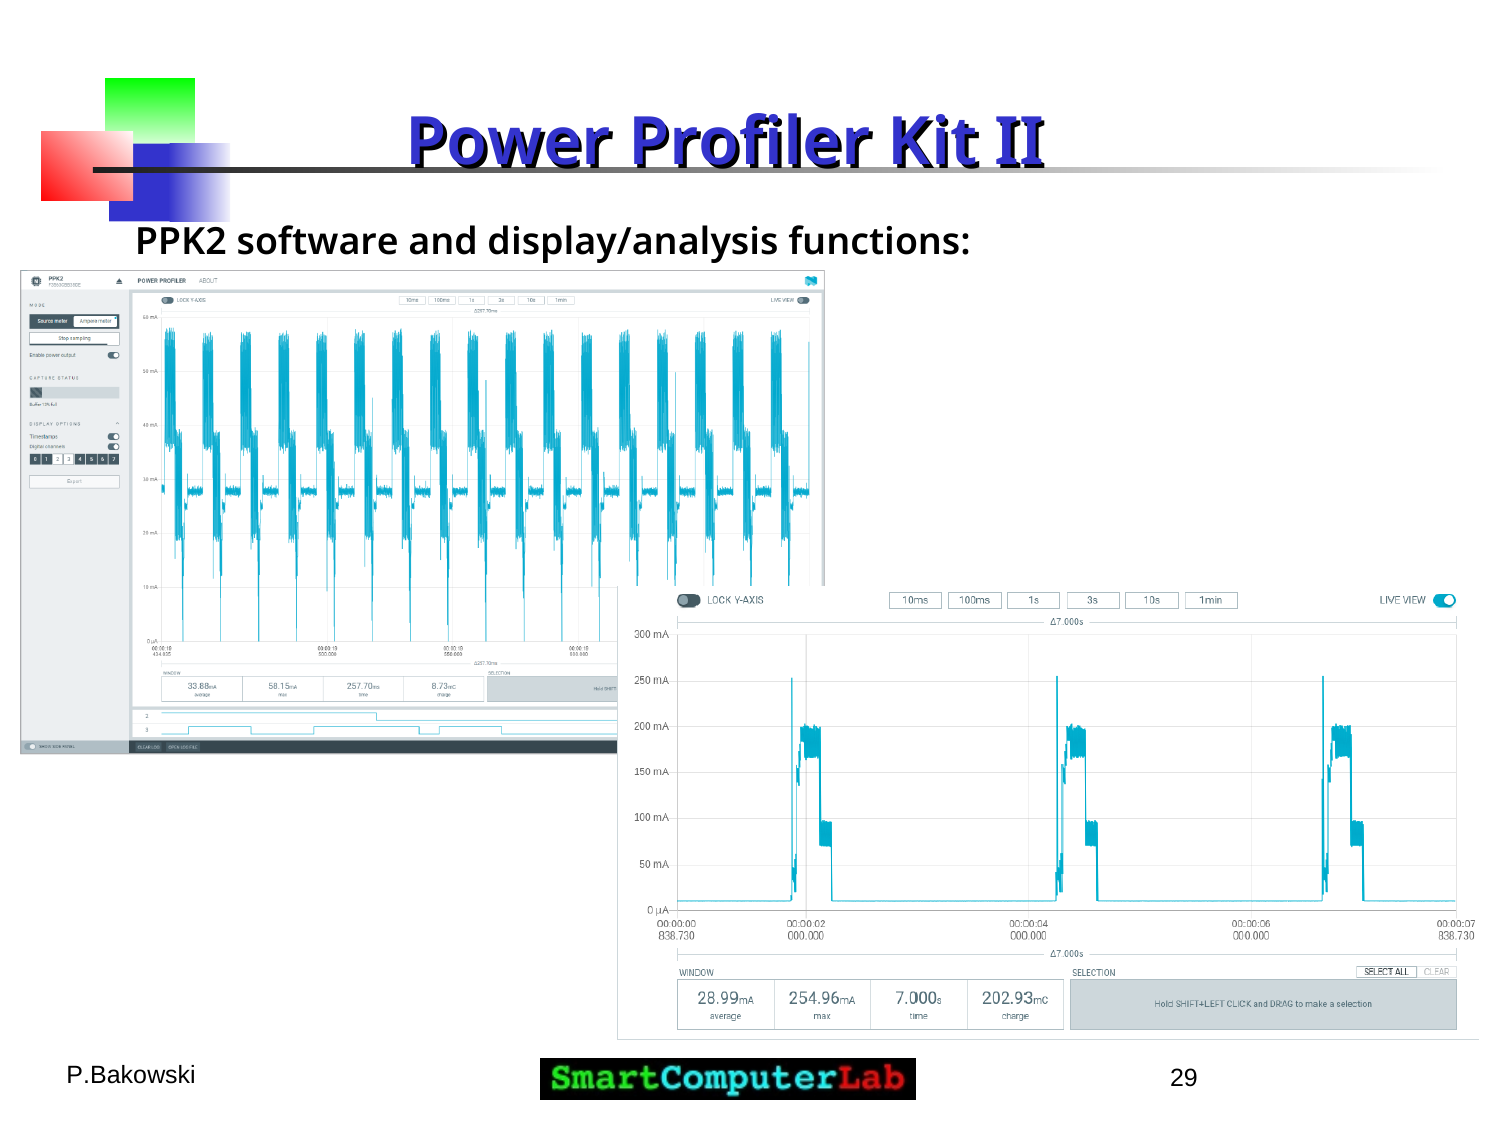

# Power Profiler Kit II
PPK2 software and display/analysis functions:
29